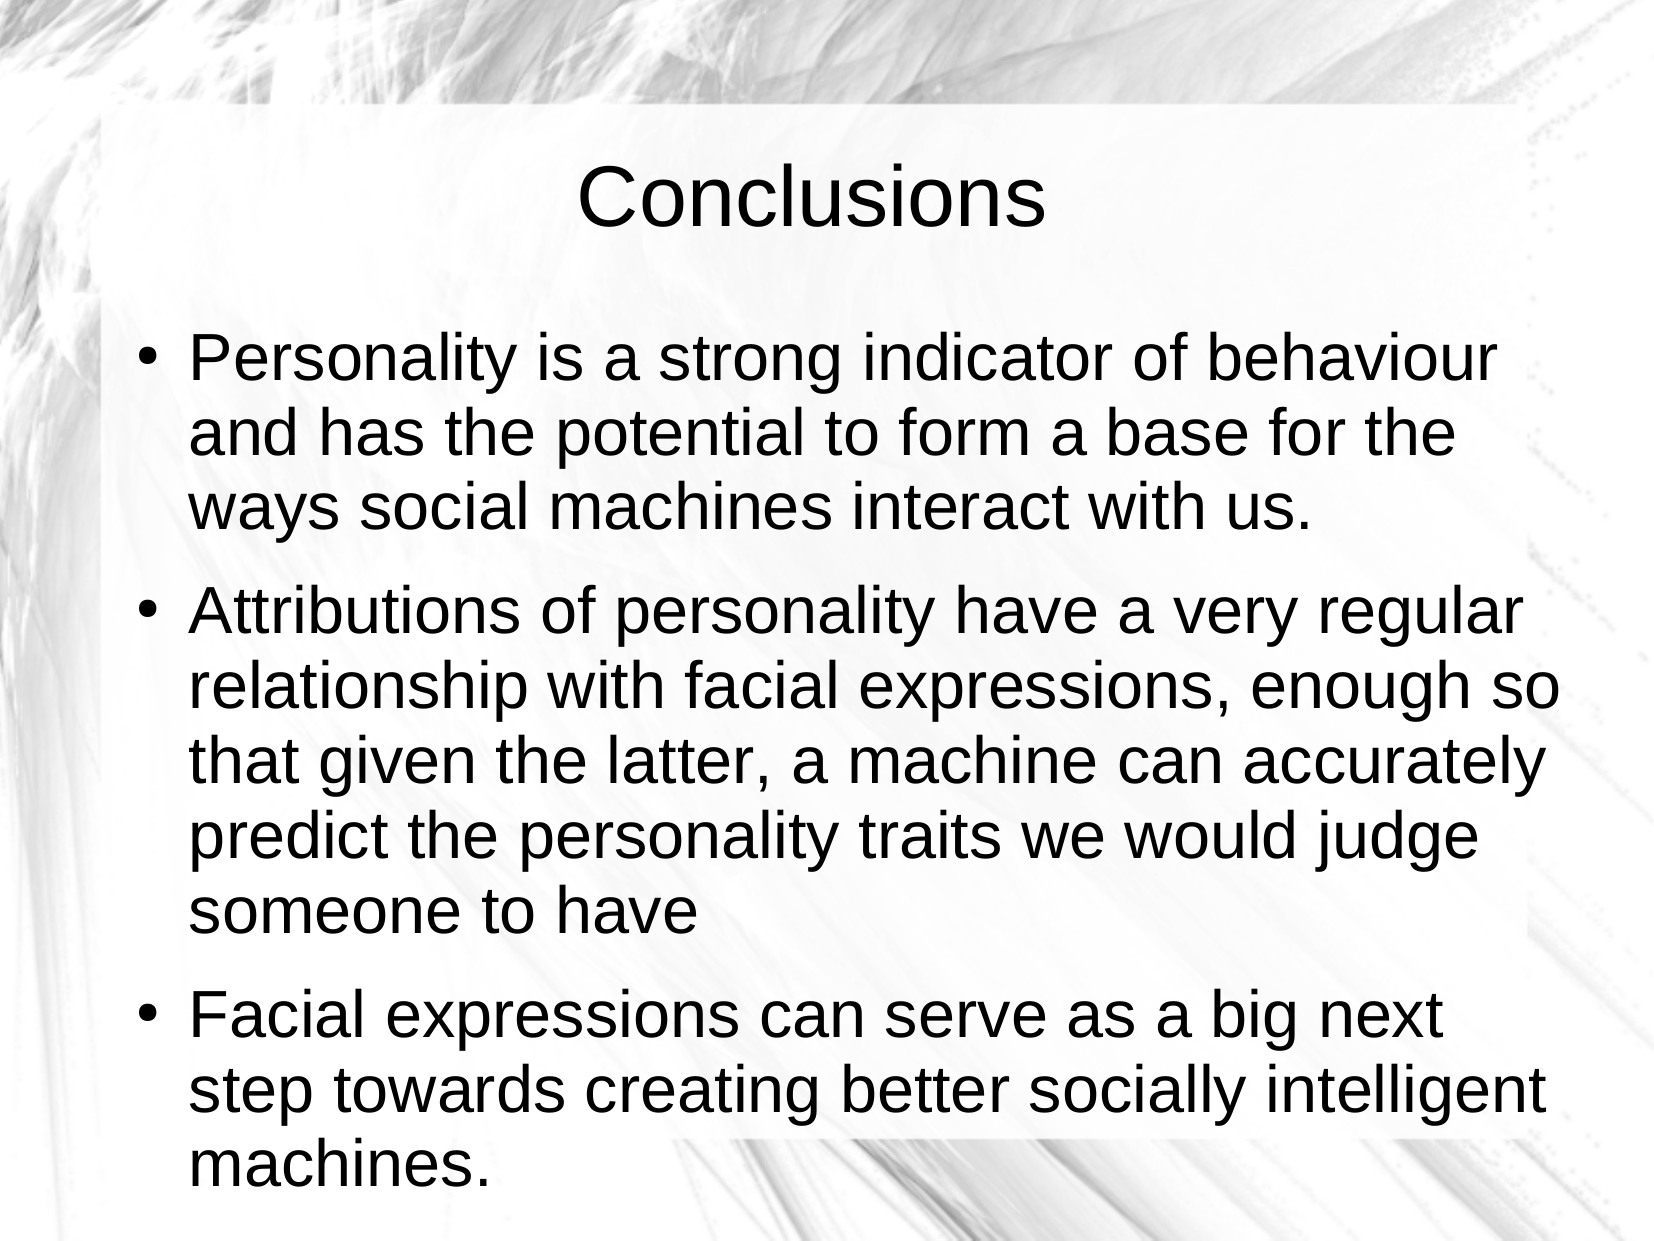

# Conclusions
Personality is a strong indicator of behaviour and has the potential to form a base for the ways social machines interact with us.
Attributions of personality have a very regular relationship with facial expressions, enough so that given the latter, a machine can accurately predict the personality traits we would judge someone to have
Facial expressions can serve as a big next step towards creating better socially intelligent machines.